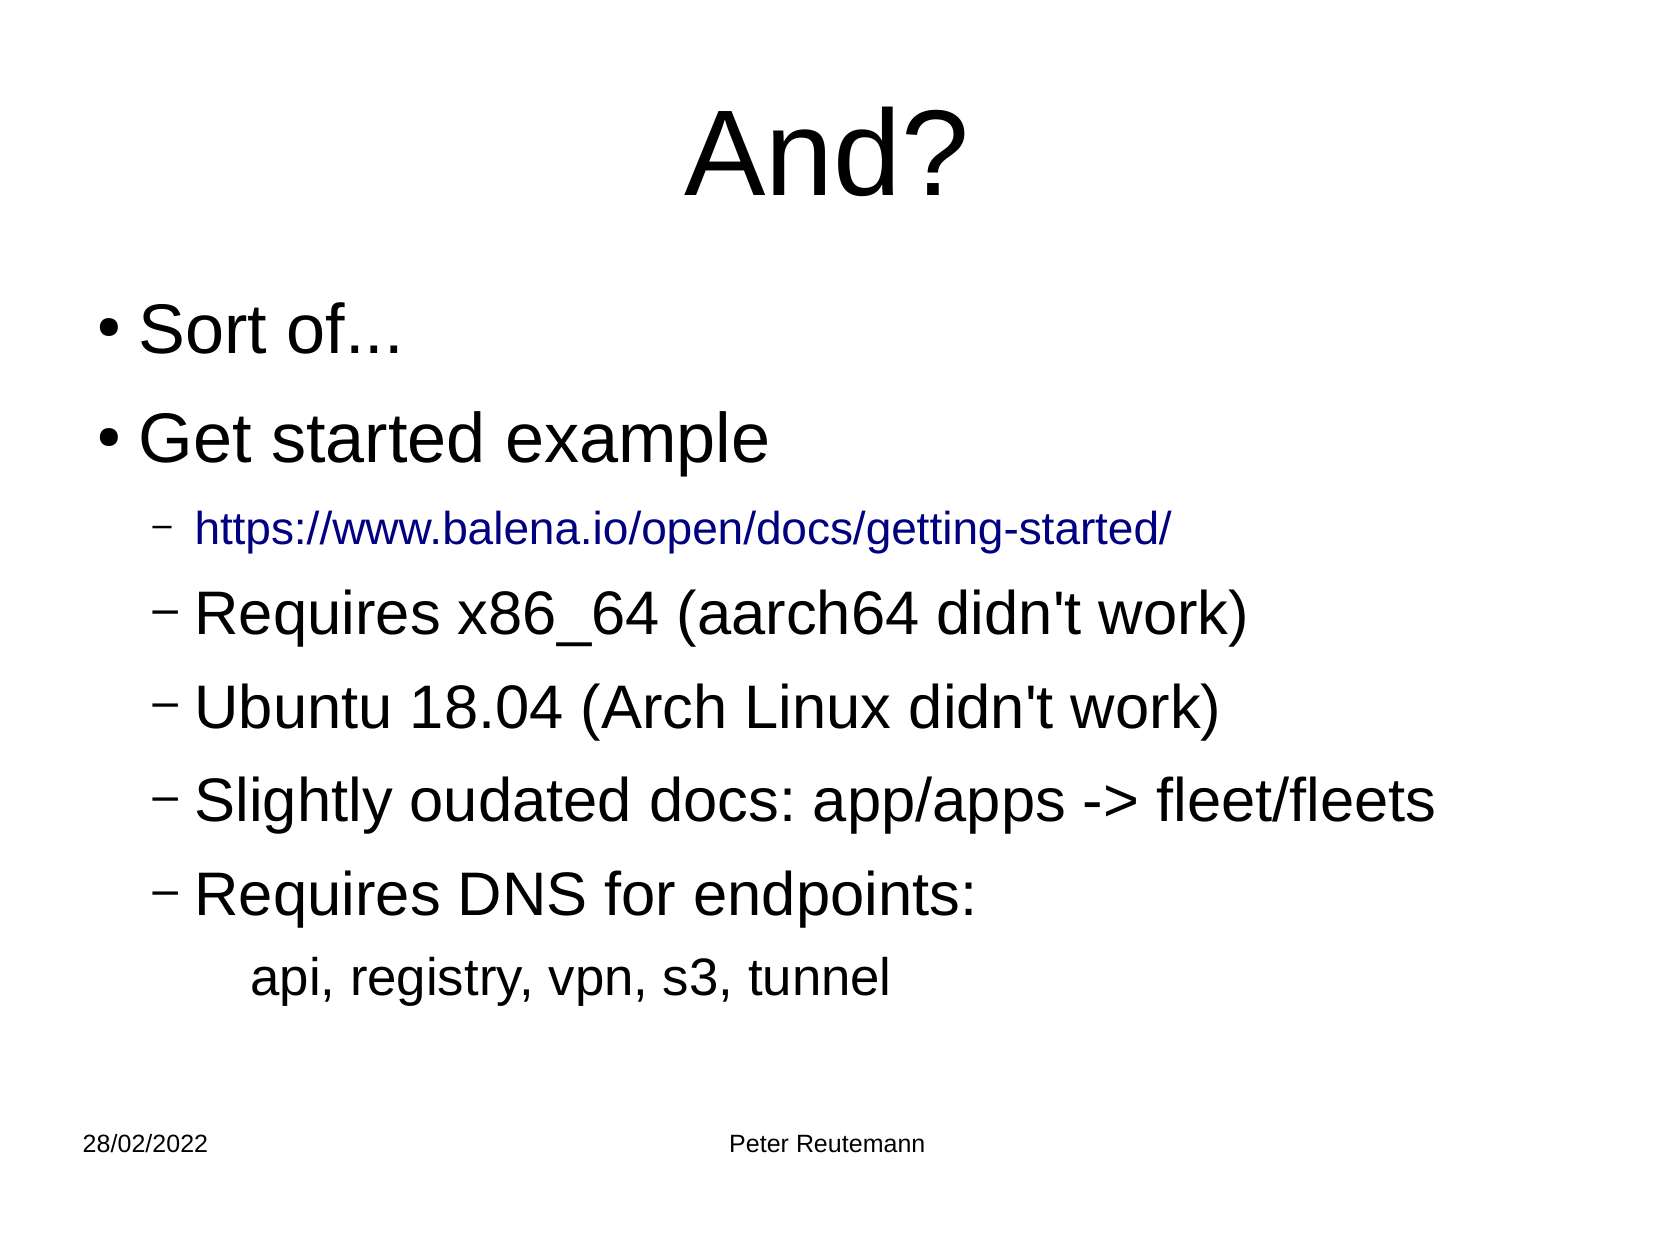

# And?
Sort of...
Get started example
https://www.balena.io/open/docs/getting-started/
Requires x86_64 (aarch64 didn't work)
Ubuntu 18.04 (Arch Linux didn't work)
Slightly oudated docs: app/apps -> fleet/fleets
Requires DNS for endpoints:
api, registry, vpn, s3, tunnel
28/02/2022
Peter Reutemann